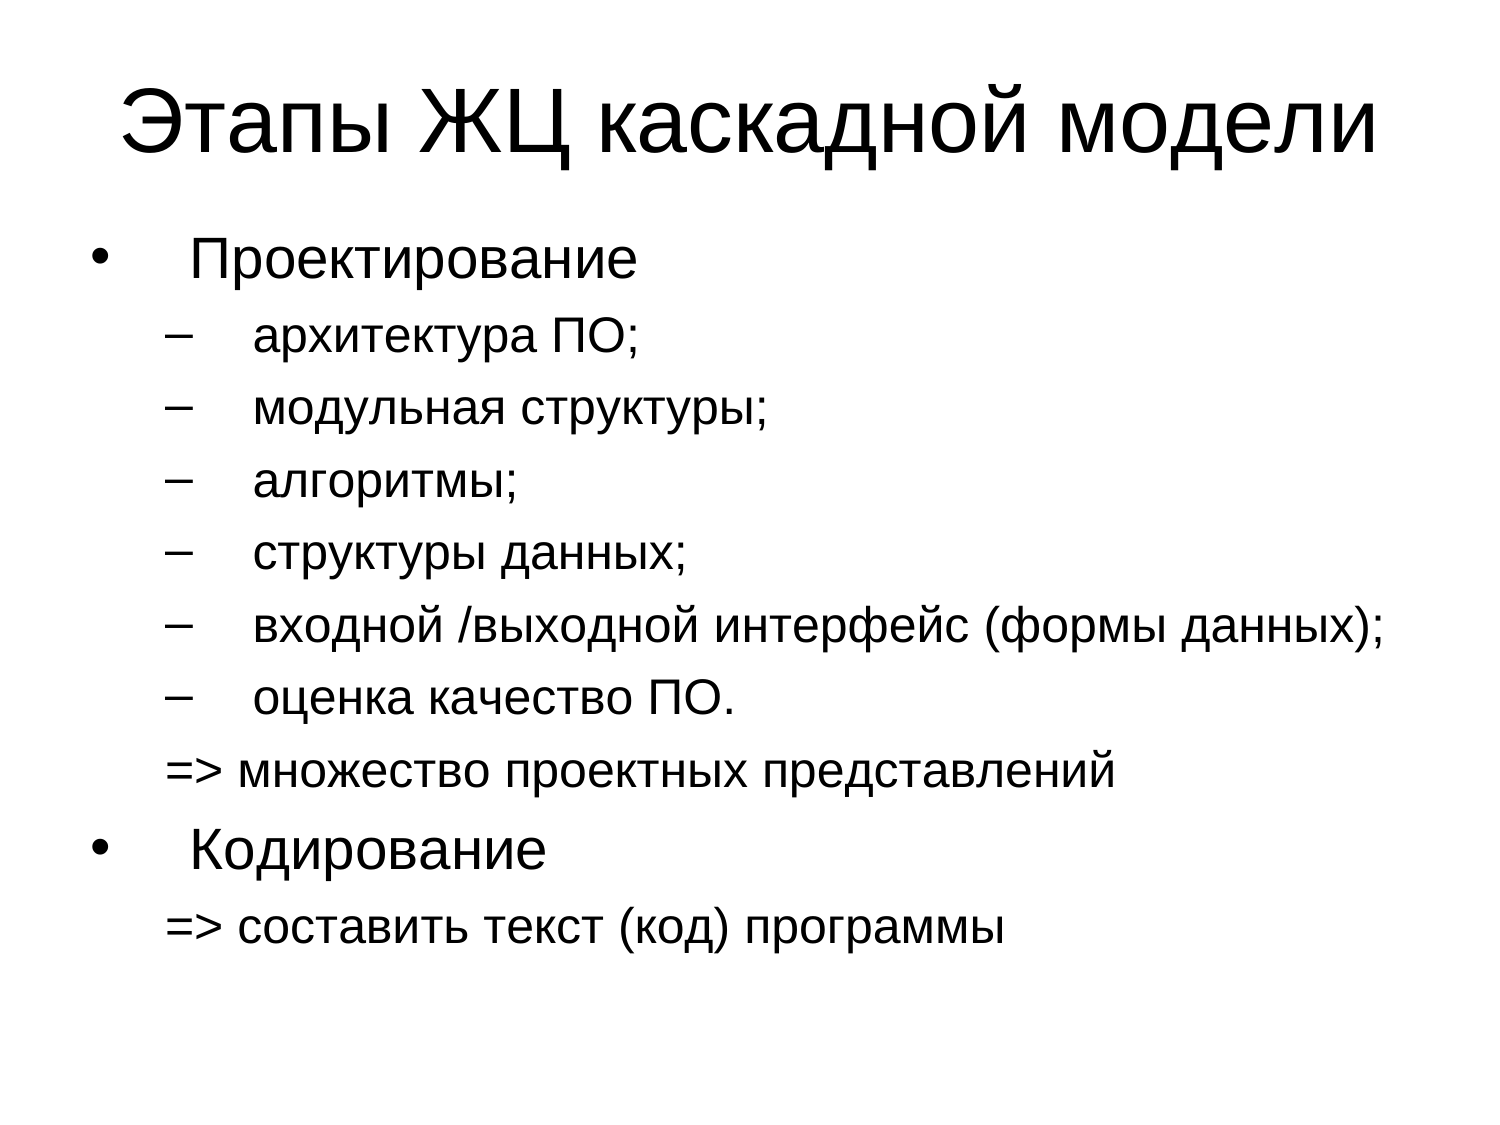

# Этапы ЖЦ каскадной модели
Проектирование
архитектура ПО;
модульная структуры;
алгоритмы;
структуры данных;
входной /выходной интерфейс (формы данных);
оценка качество ПО.
=> множество проектных представлений
Кодирование
=> составить текст (код) программы